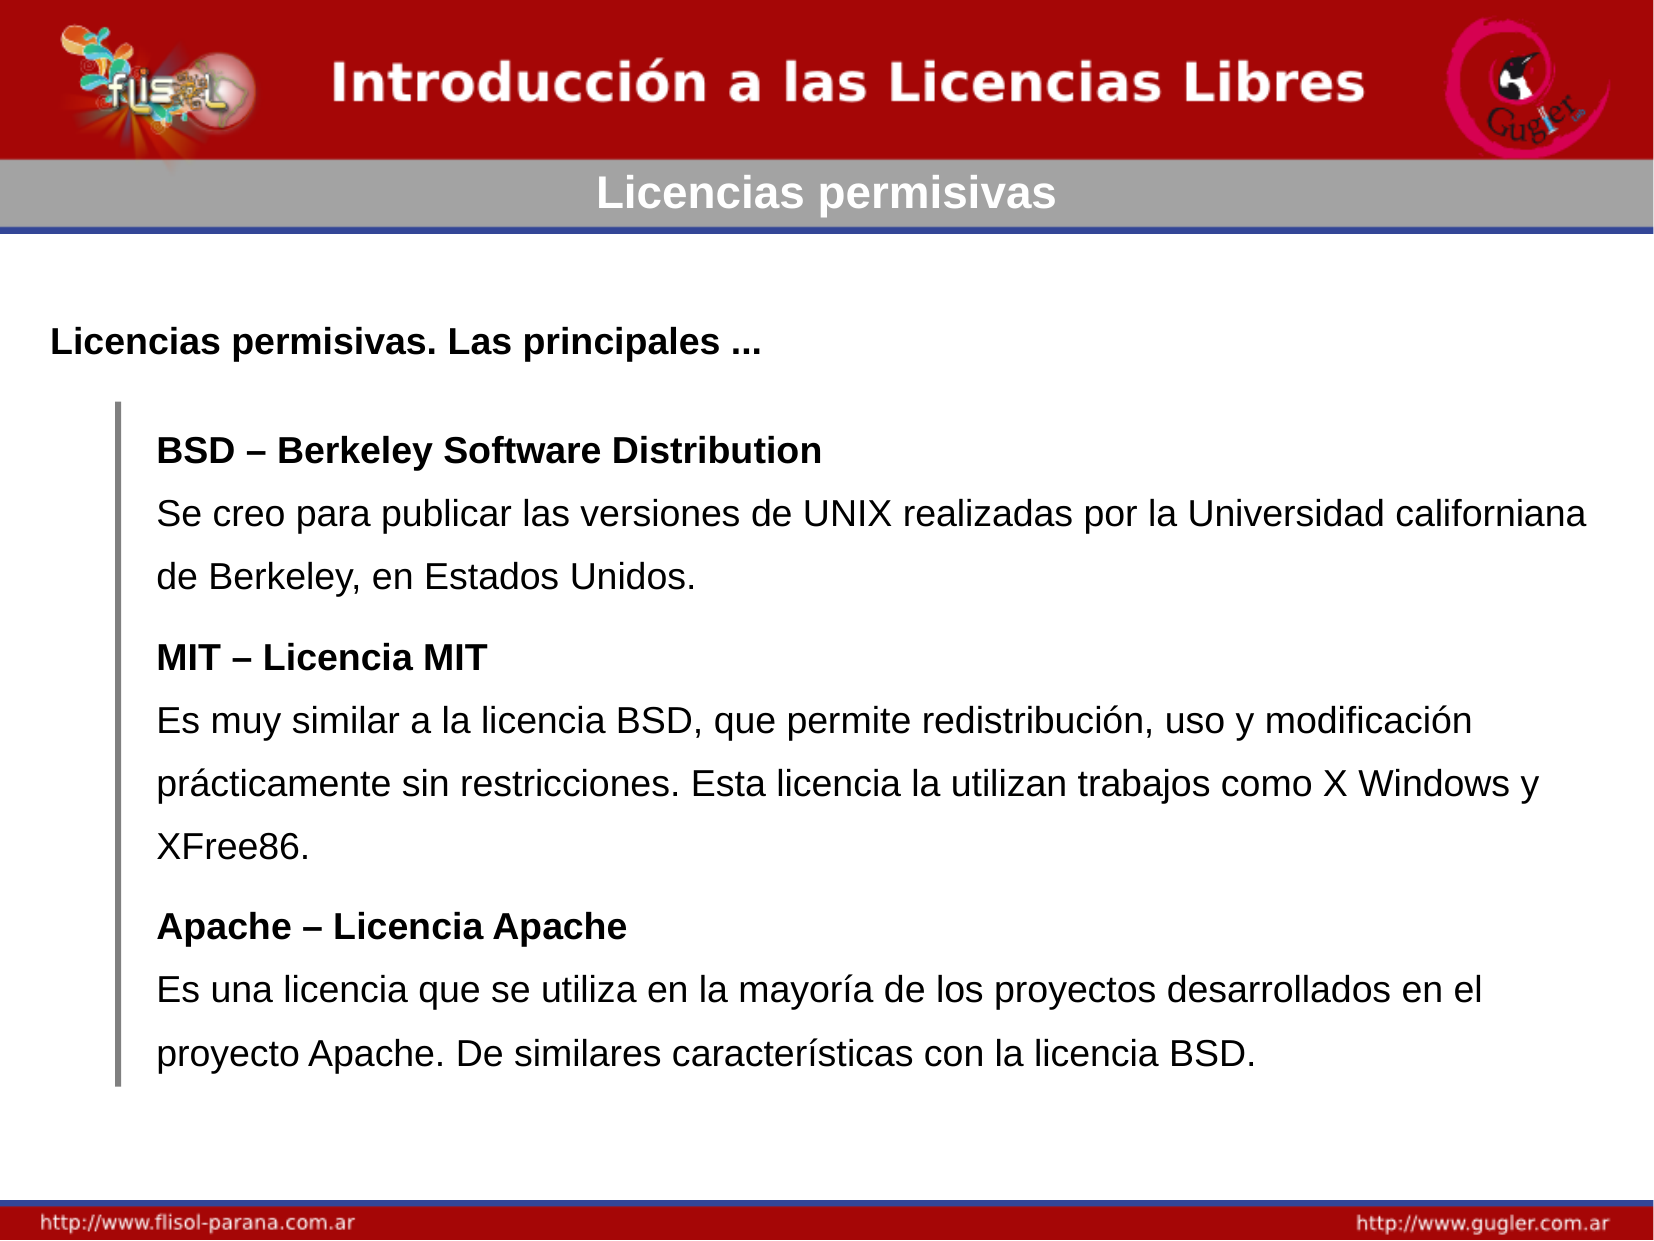

Licencias permisivas
Licencias permisivas. Las principales ...
BSD – Berkeley Software Distribution
Se creo para publicar las versiones de UNIX realizadas por la Universidad californiana de Berkeley, en Estados Unidos.
MIT – Licencia MIT
Es muy similar a la licencia BSD, que permite redistribución, uso y modificación prácticamente sin restricciones. Esta licencia la utilizan trabajos como X Windows y XFree86.
Apache – Licencia Apache
Es una licencia que se utiliza en la mayoría de los proyectos desarrollados en el proyecto Apache. De similares características con la licencia BSD.